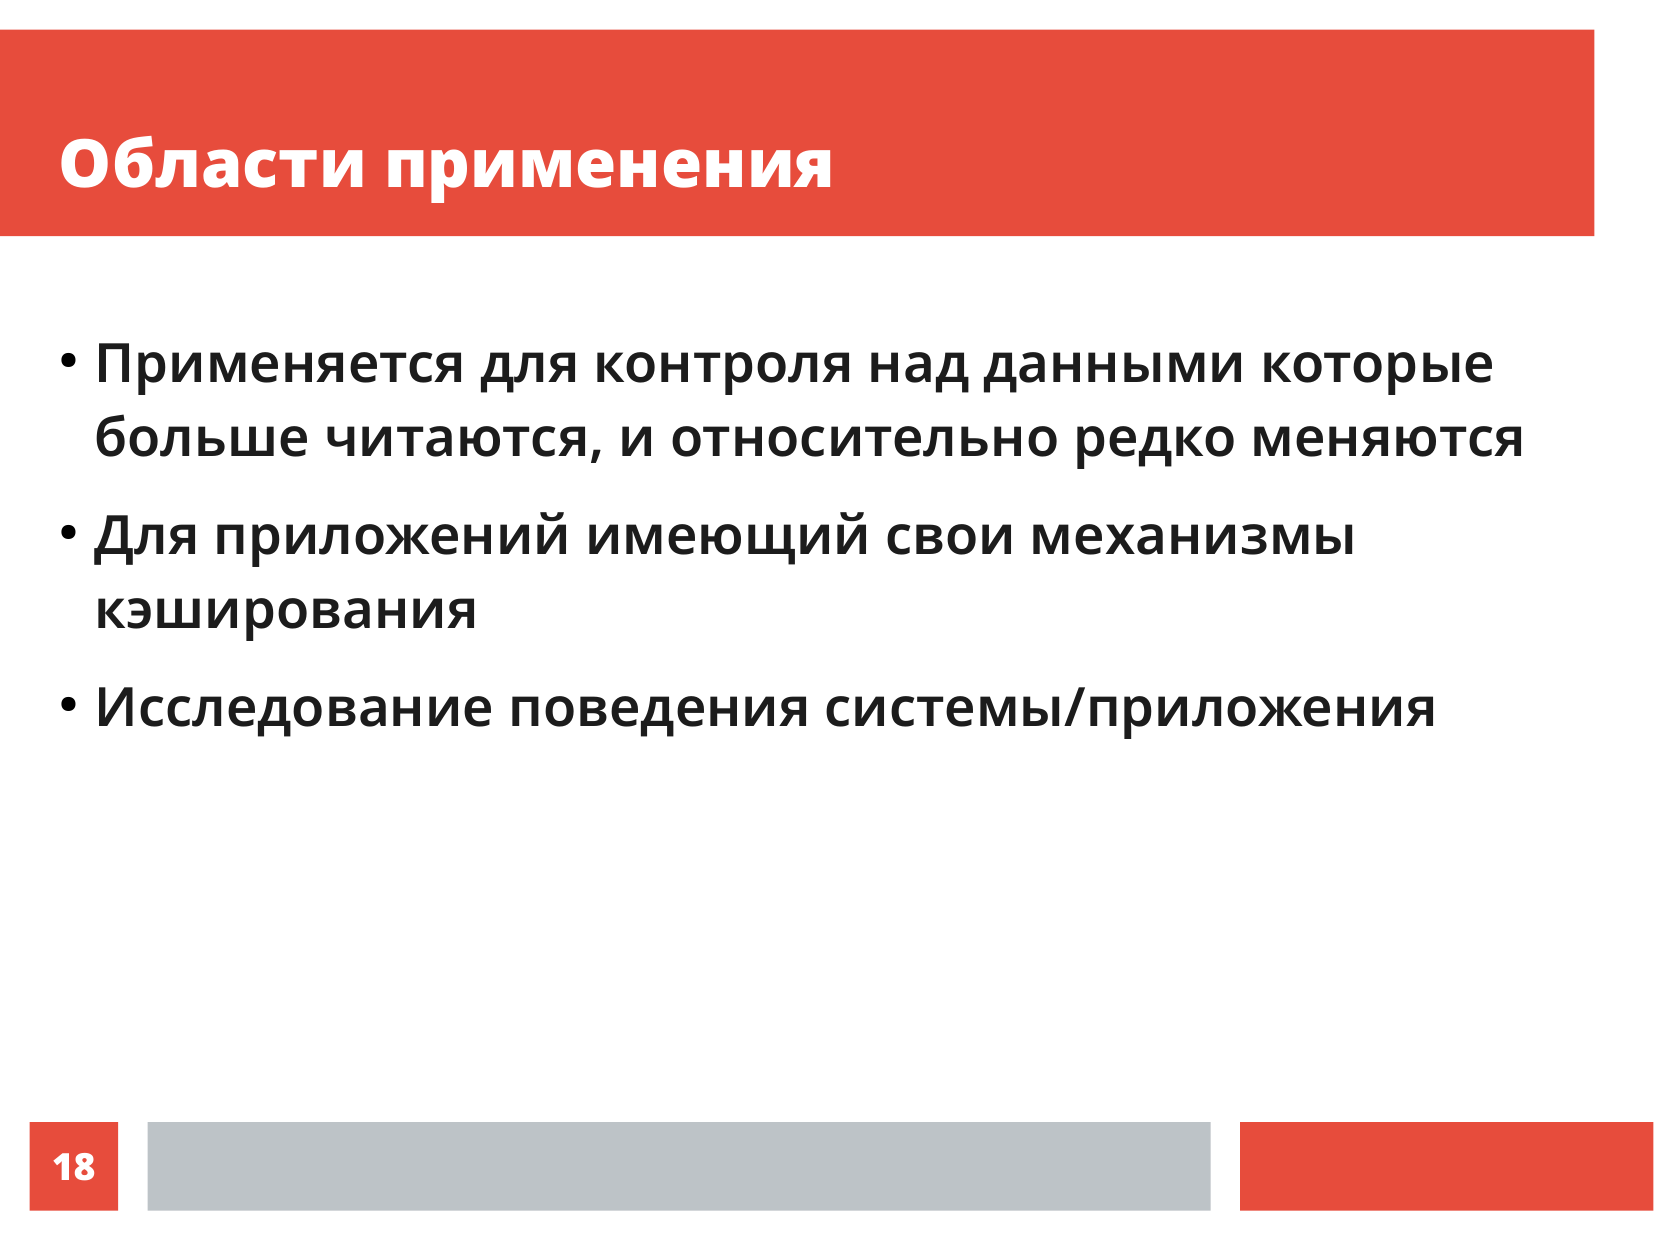

# Области применения
Применяется для контроля над данными которые больше читаются, и относительно редко меняются
Для приложений имеющий свои механизмы кэширования
Исследование поведения системы/приложения
18